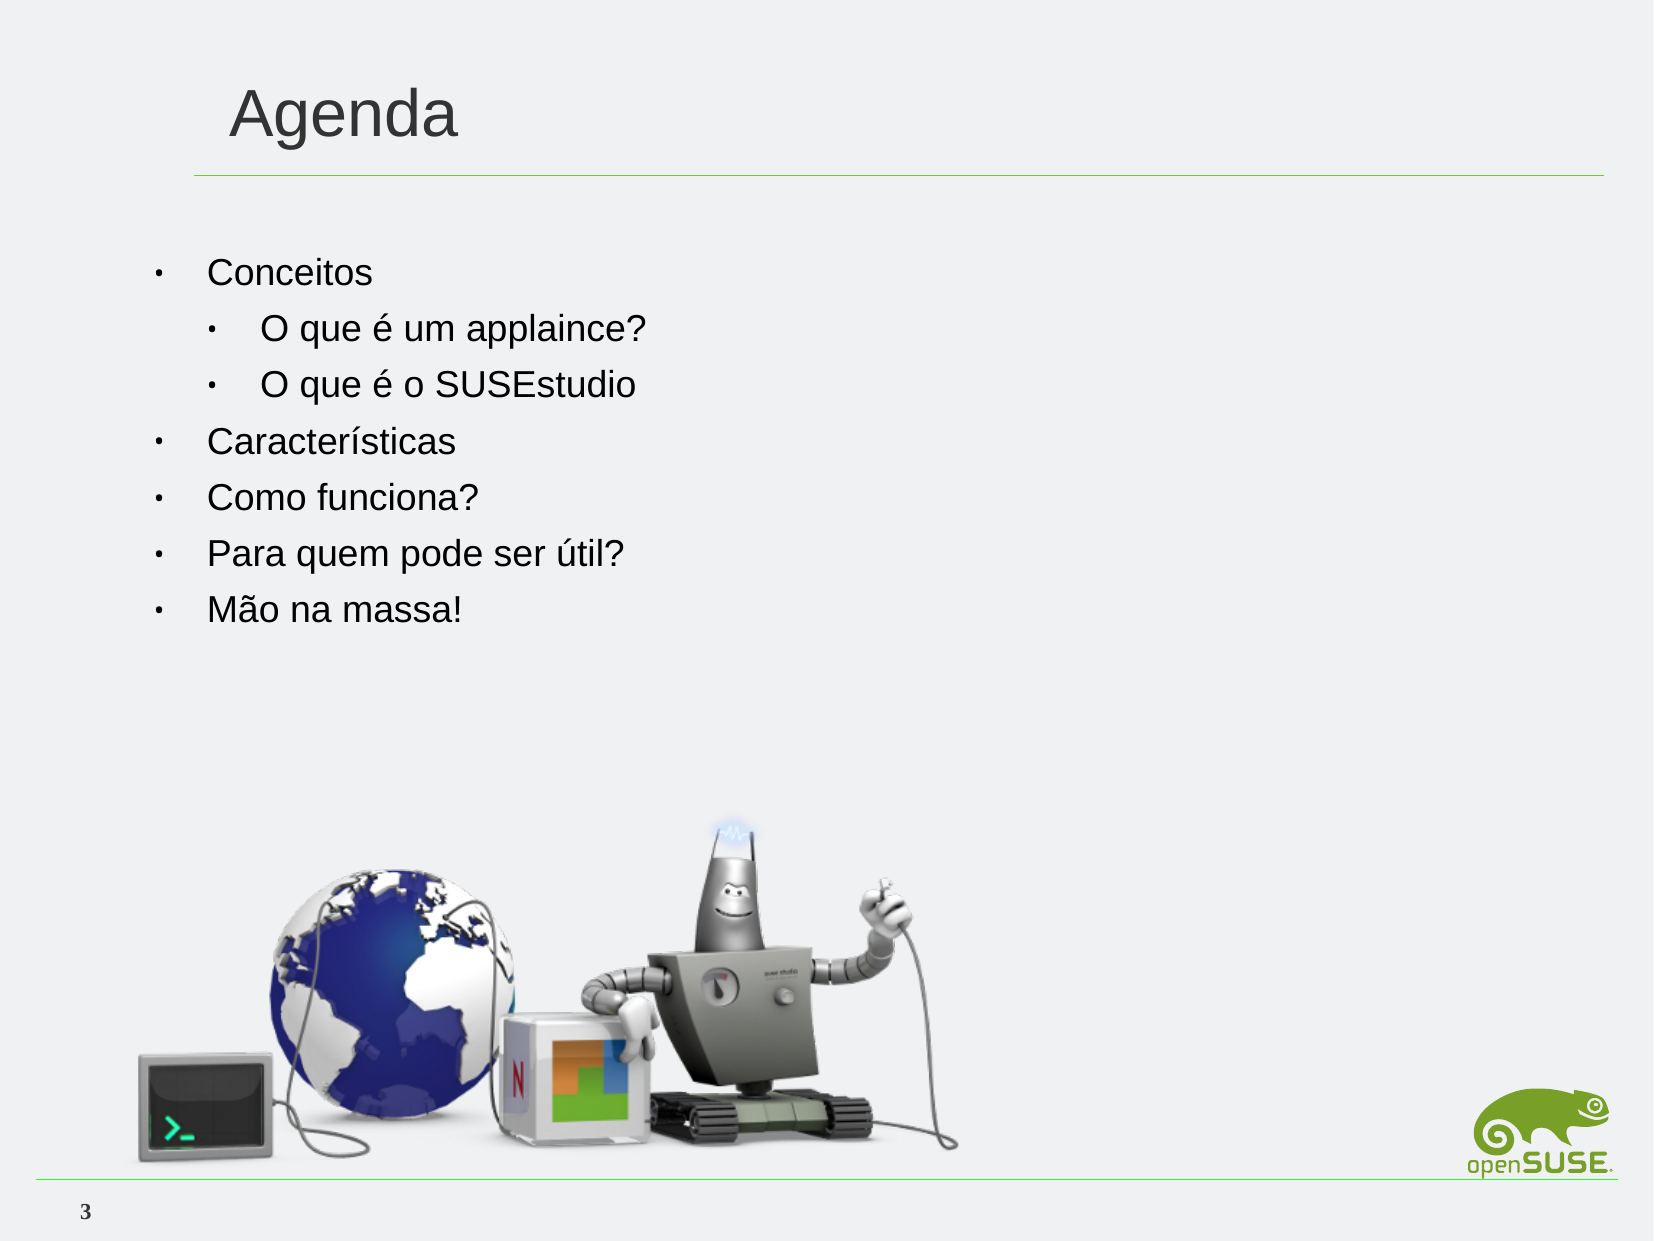

# Agenda
Conceitos
O que é um applaince?
O que é o SUSEstudio
Características
Como funciona?
Para quem pode ser útil?
Mão na massa!
3